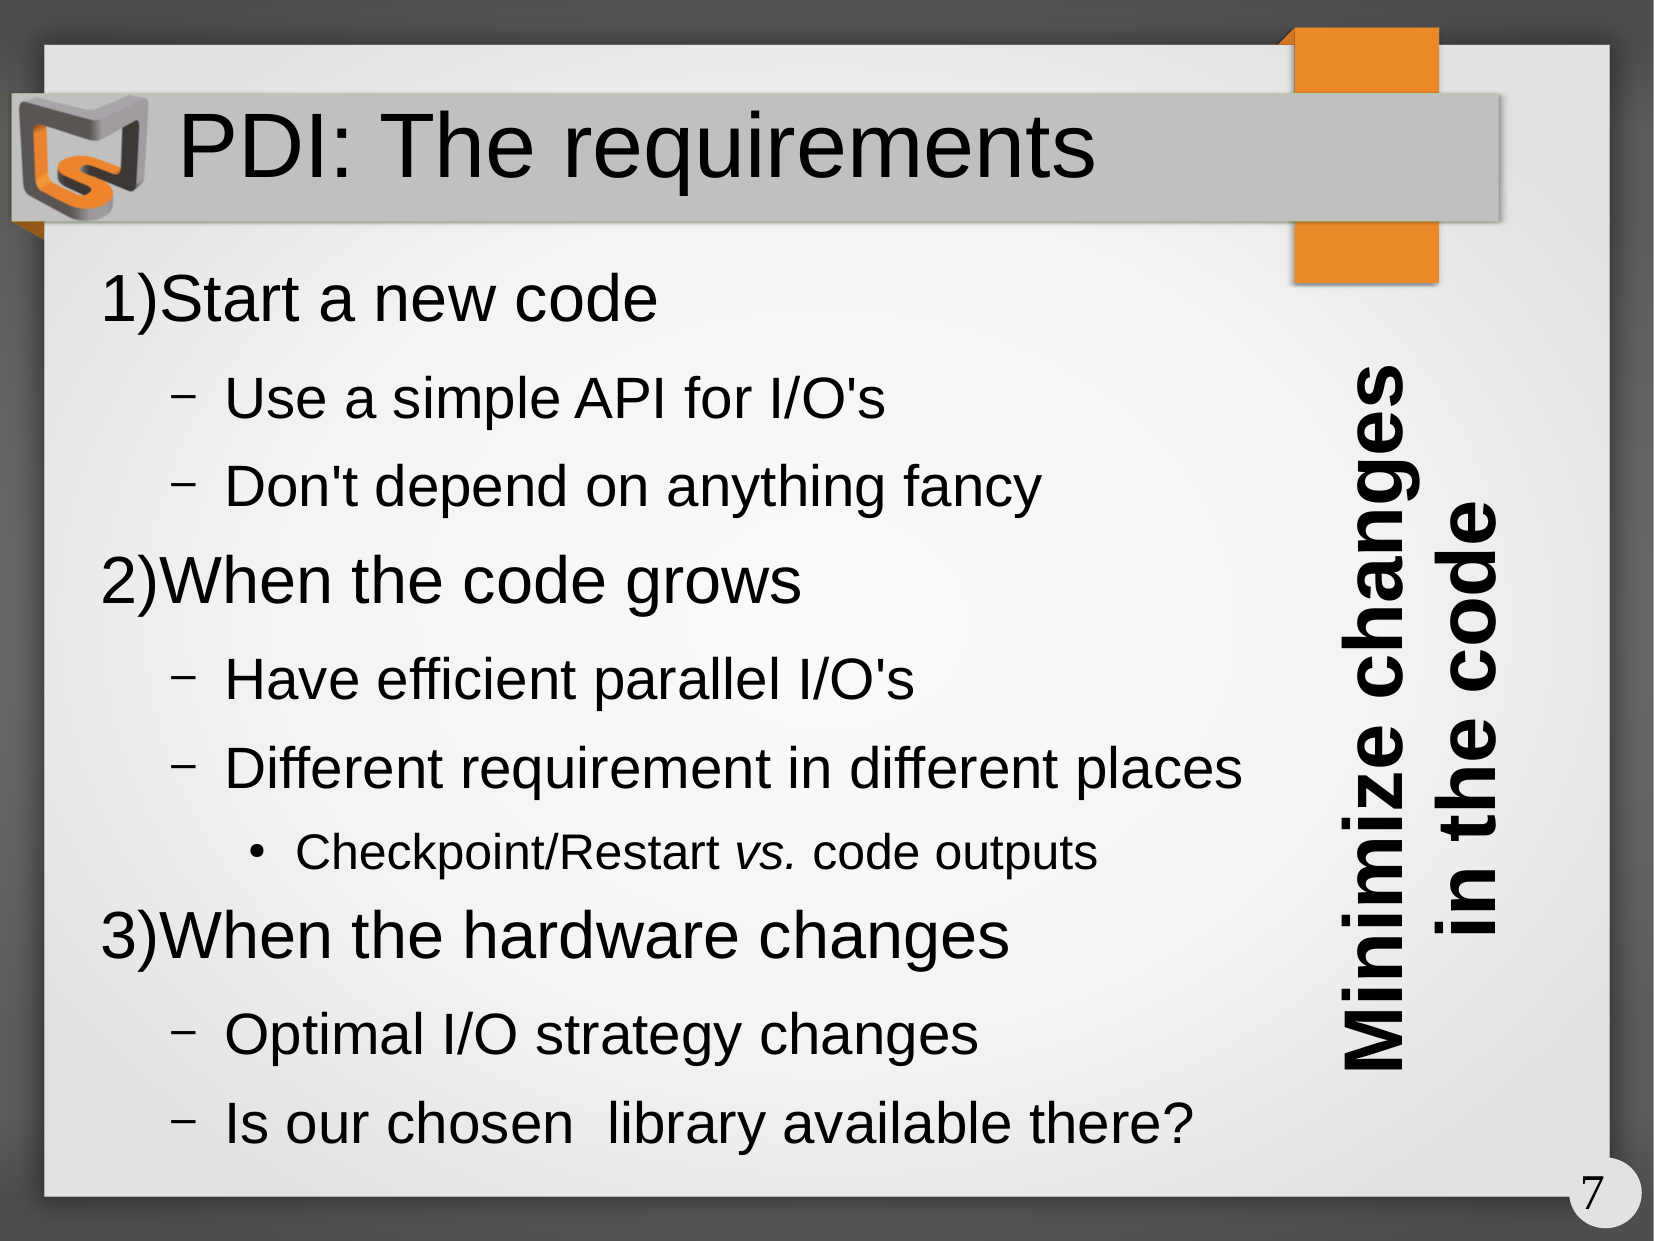

# PDI: The requirements
Start a new code
Use a simple API for I/O's
Don't depend on anything fancy
When the code grows
Have efficient parallel I/O's
Different requirement in different places
Checkpoint/Restart vs. code outputs
When the hardware changes
Optimal I/O strategy changes
Is our chosen library available there?
Minimize changes
in the code